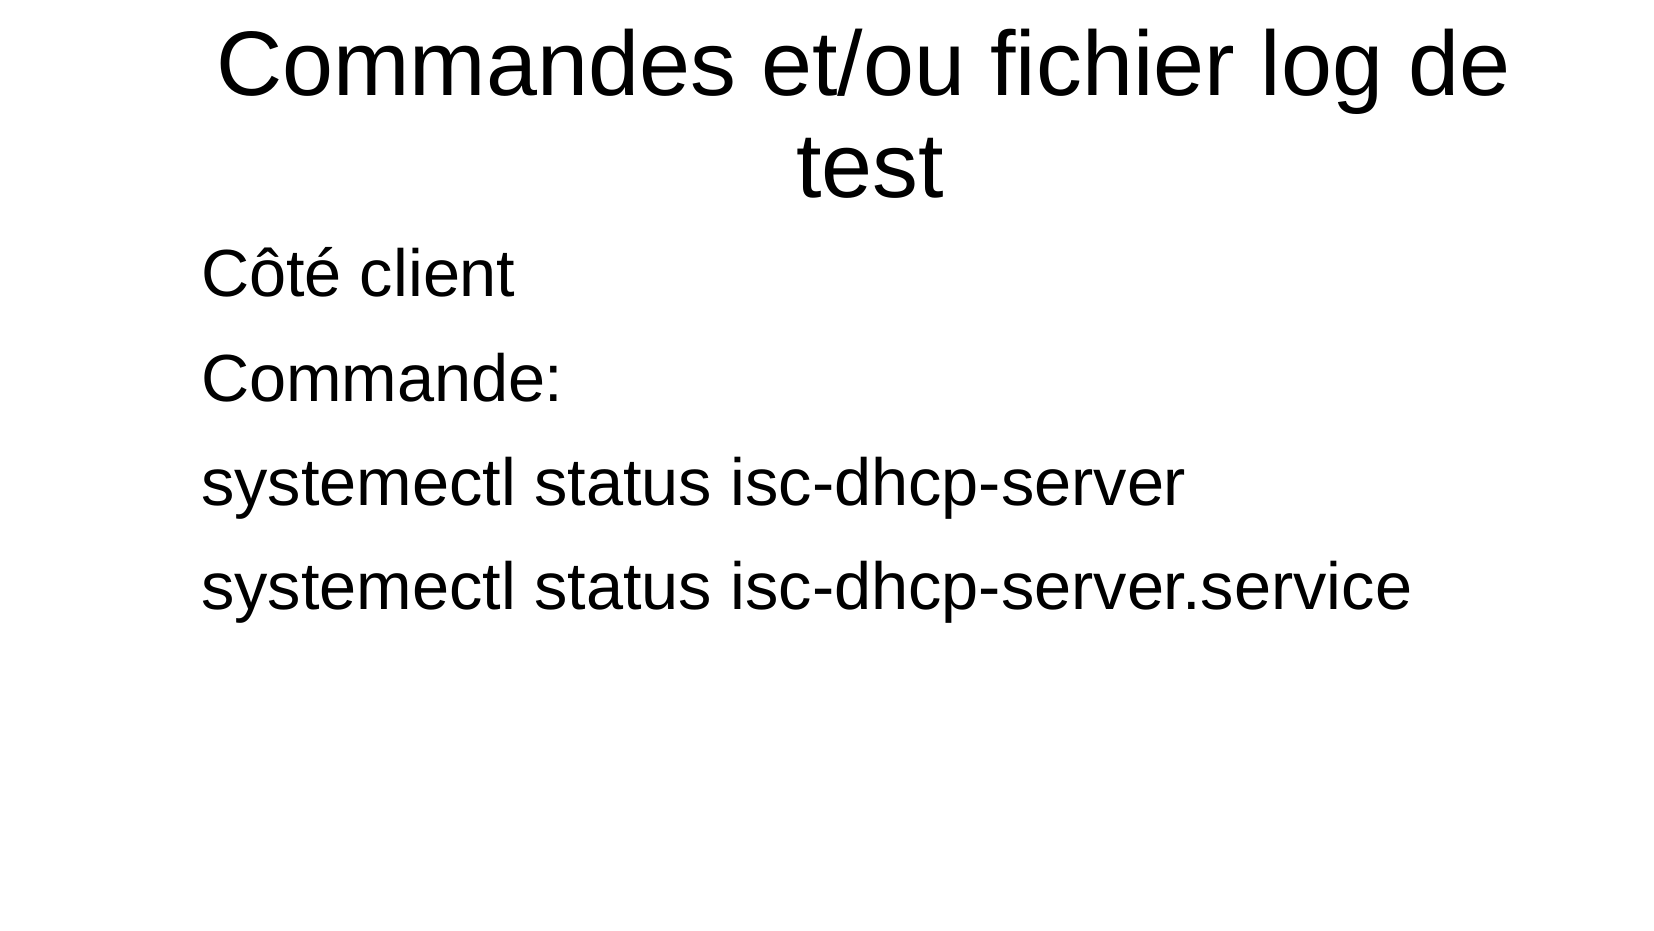

# Commandes et/ou fichier log de test
Côté client
Commande:
systemectl status isc-dhcp-server
systemectl status isc-dhcp-server.service